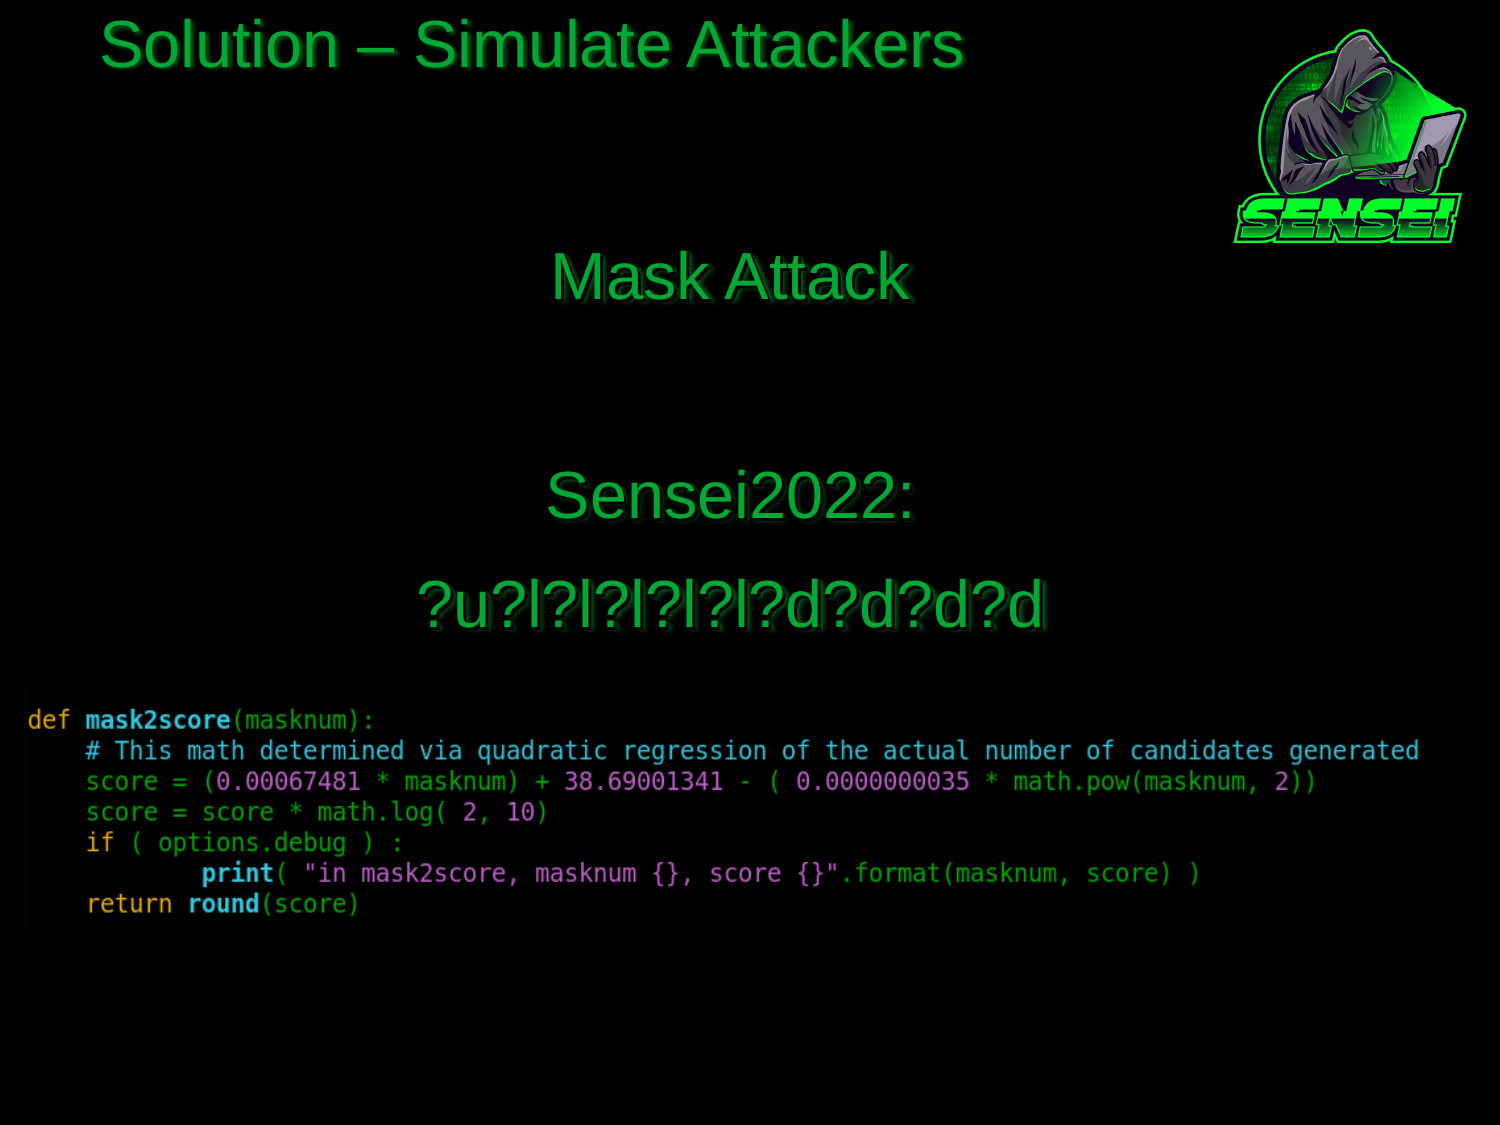

Solution – Simulate Attackers
# Mask Attack
Sensei2022:
?u?l?l?l?l?l?d?d?d?d